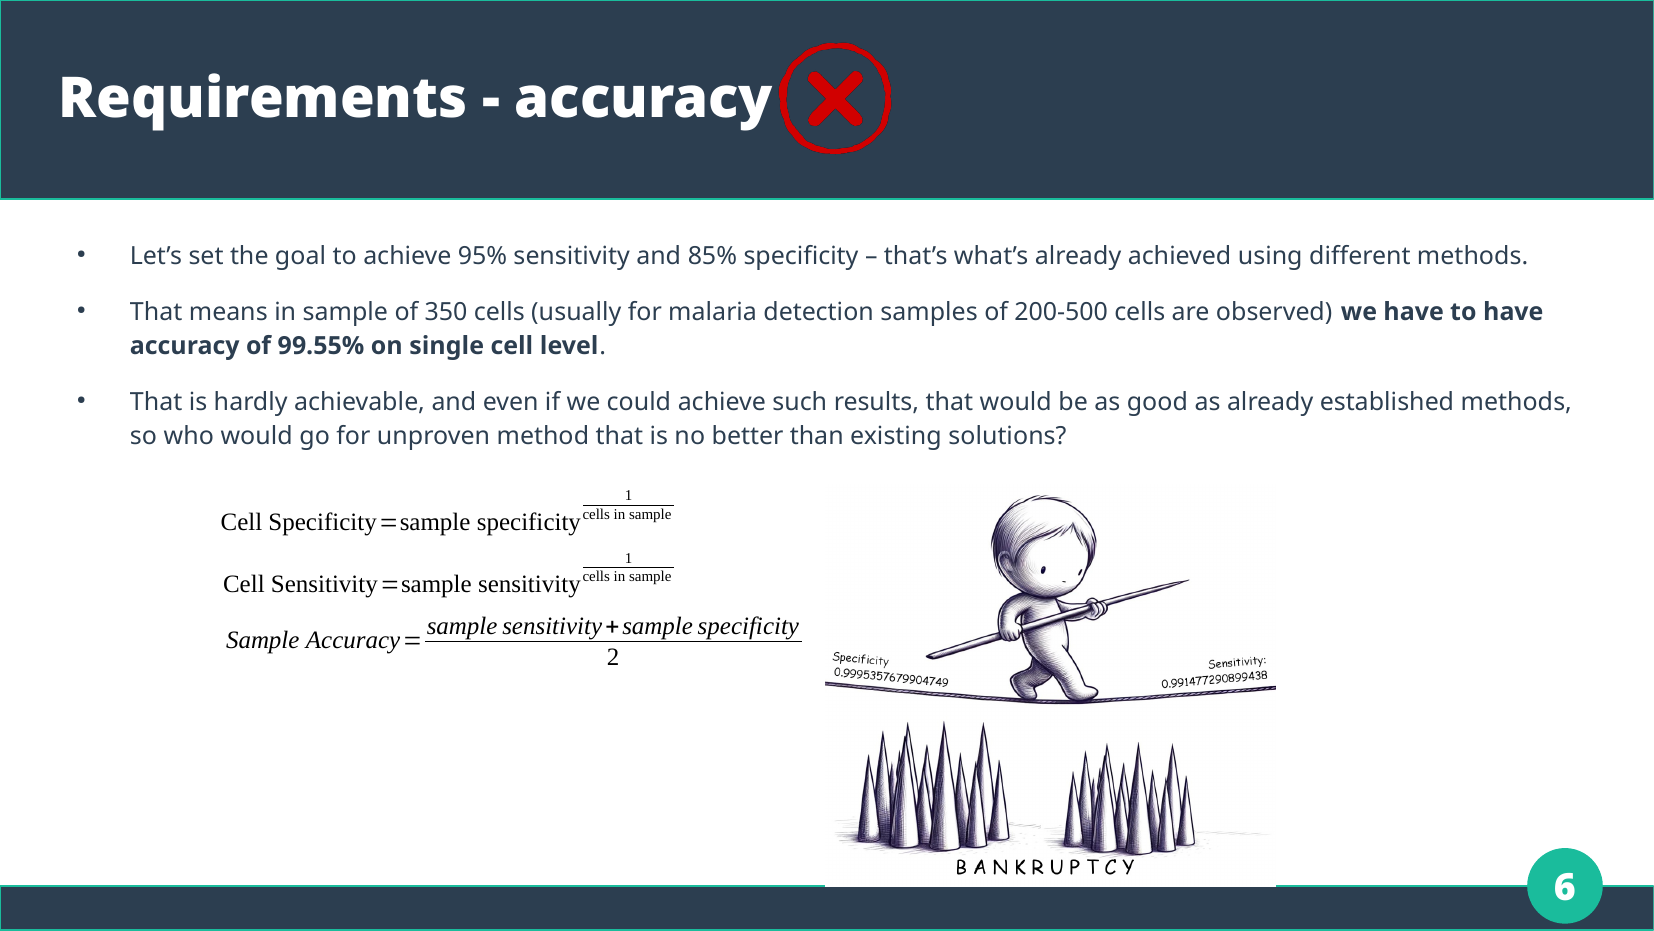

# Requirements - accuracy
Let’s set the goal to achieve 95% sensitivity and 85% specificity – that’s what’s already achieved using different methods.
That means in sample of 350 cells (usually for malaria detection samples of 200-500 cells are observed) we have to have accuracy of 99.55% on single cell level.
That is hardly achievable, and even if we could achieve such results, that would be as good as already established methods, so who would go for unproven method that is no better than existing solutions?
6